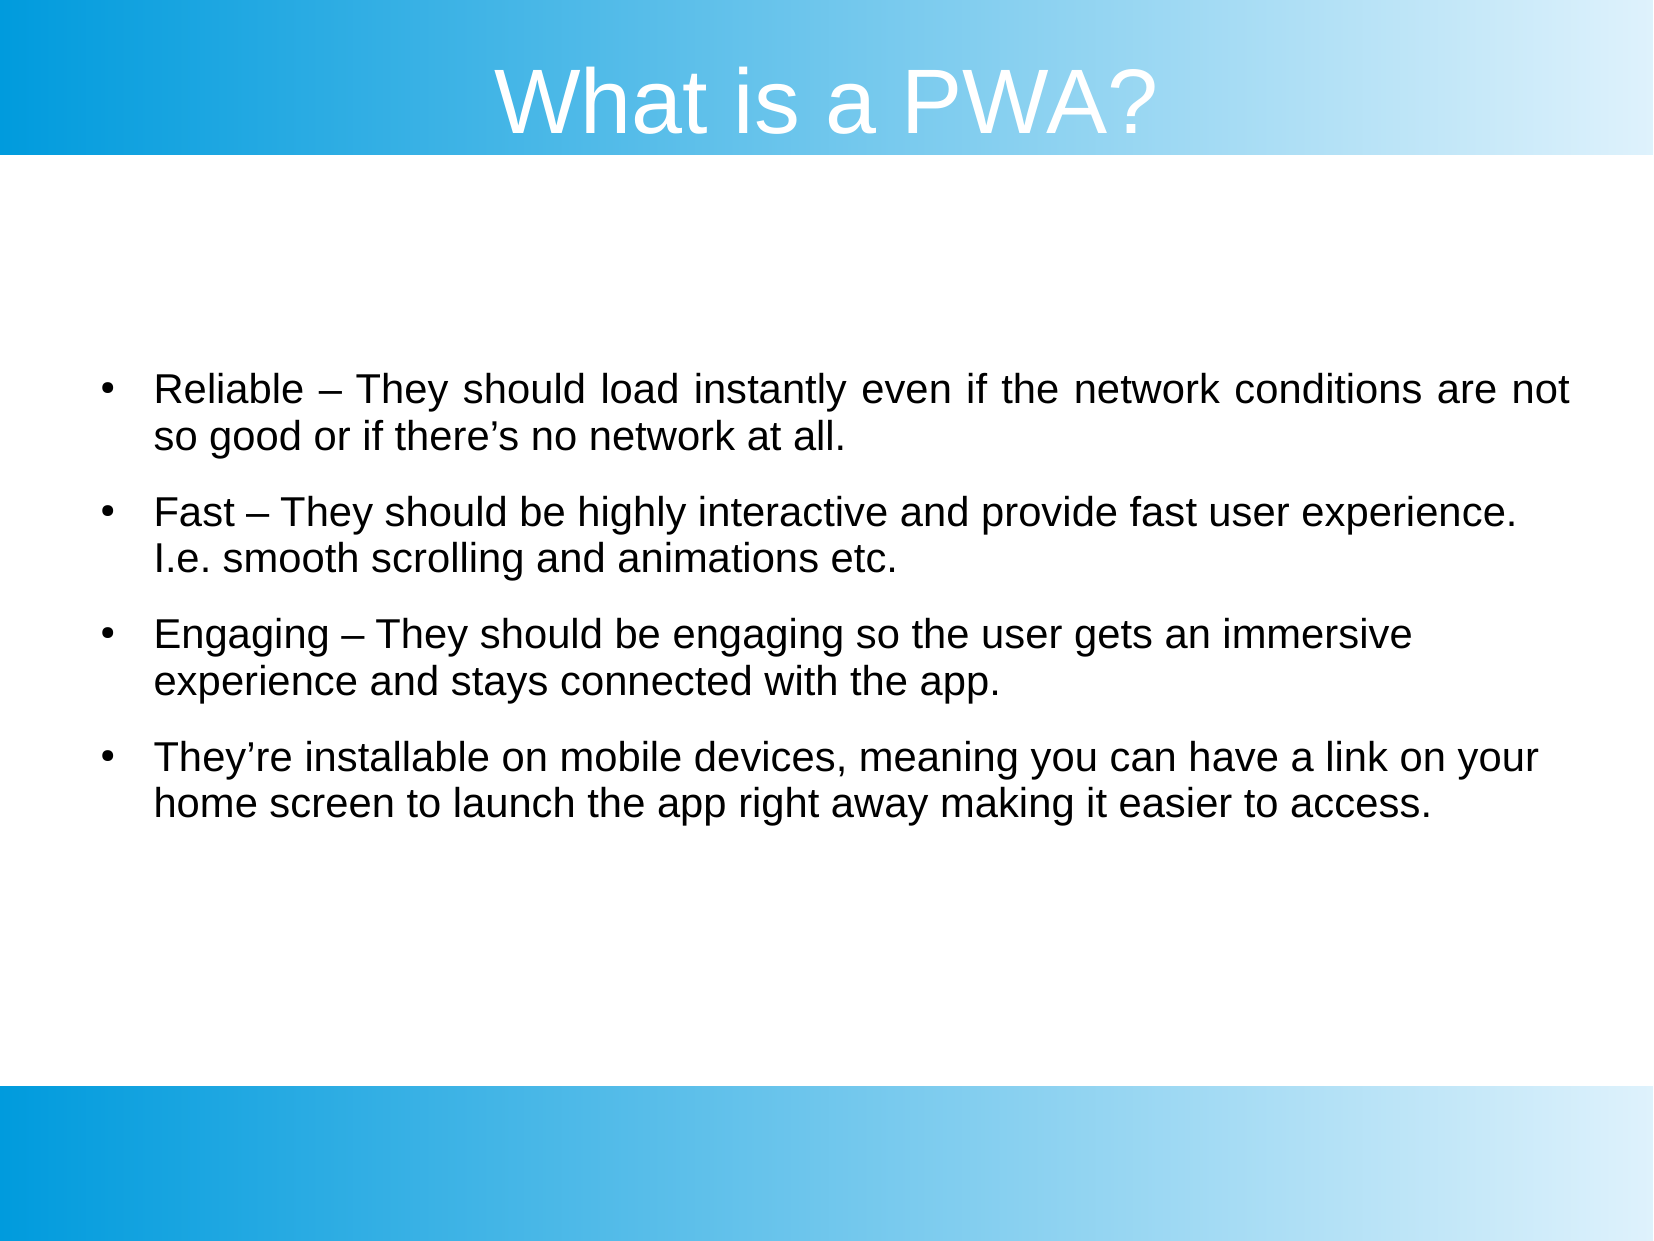

# What is a PWA?
Reliable – They should load instantly even if the network conditions are not so good or if there’s no network at all.
Fast – They should be highly interactive and provide fast user experience. I.e. smooth scrolling and animations etc.
Engaging – They should be engaging so the user gets an immersive experience and stays connected with the app.
They’re installable on mobile devices, meaning you can have a link on your home screen to launch the app right away making it easier to access.